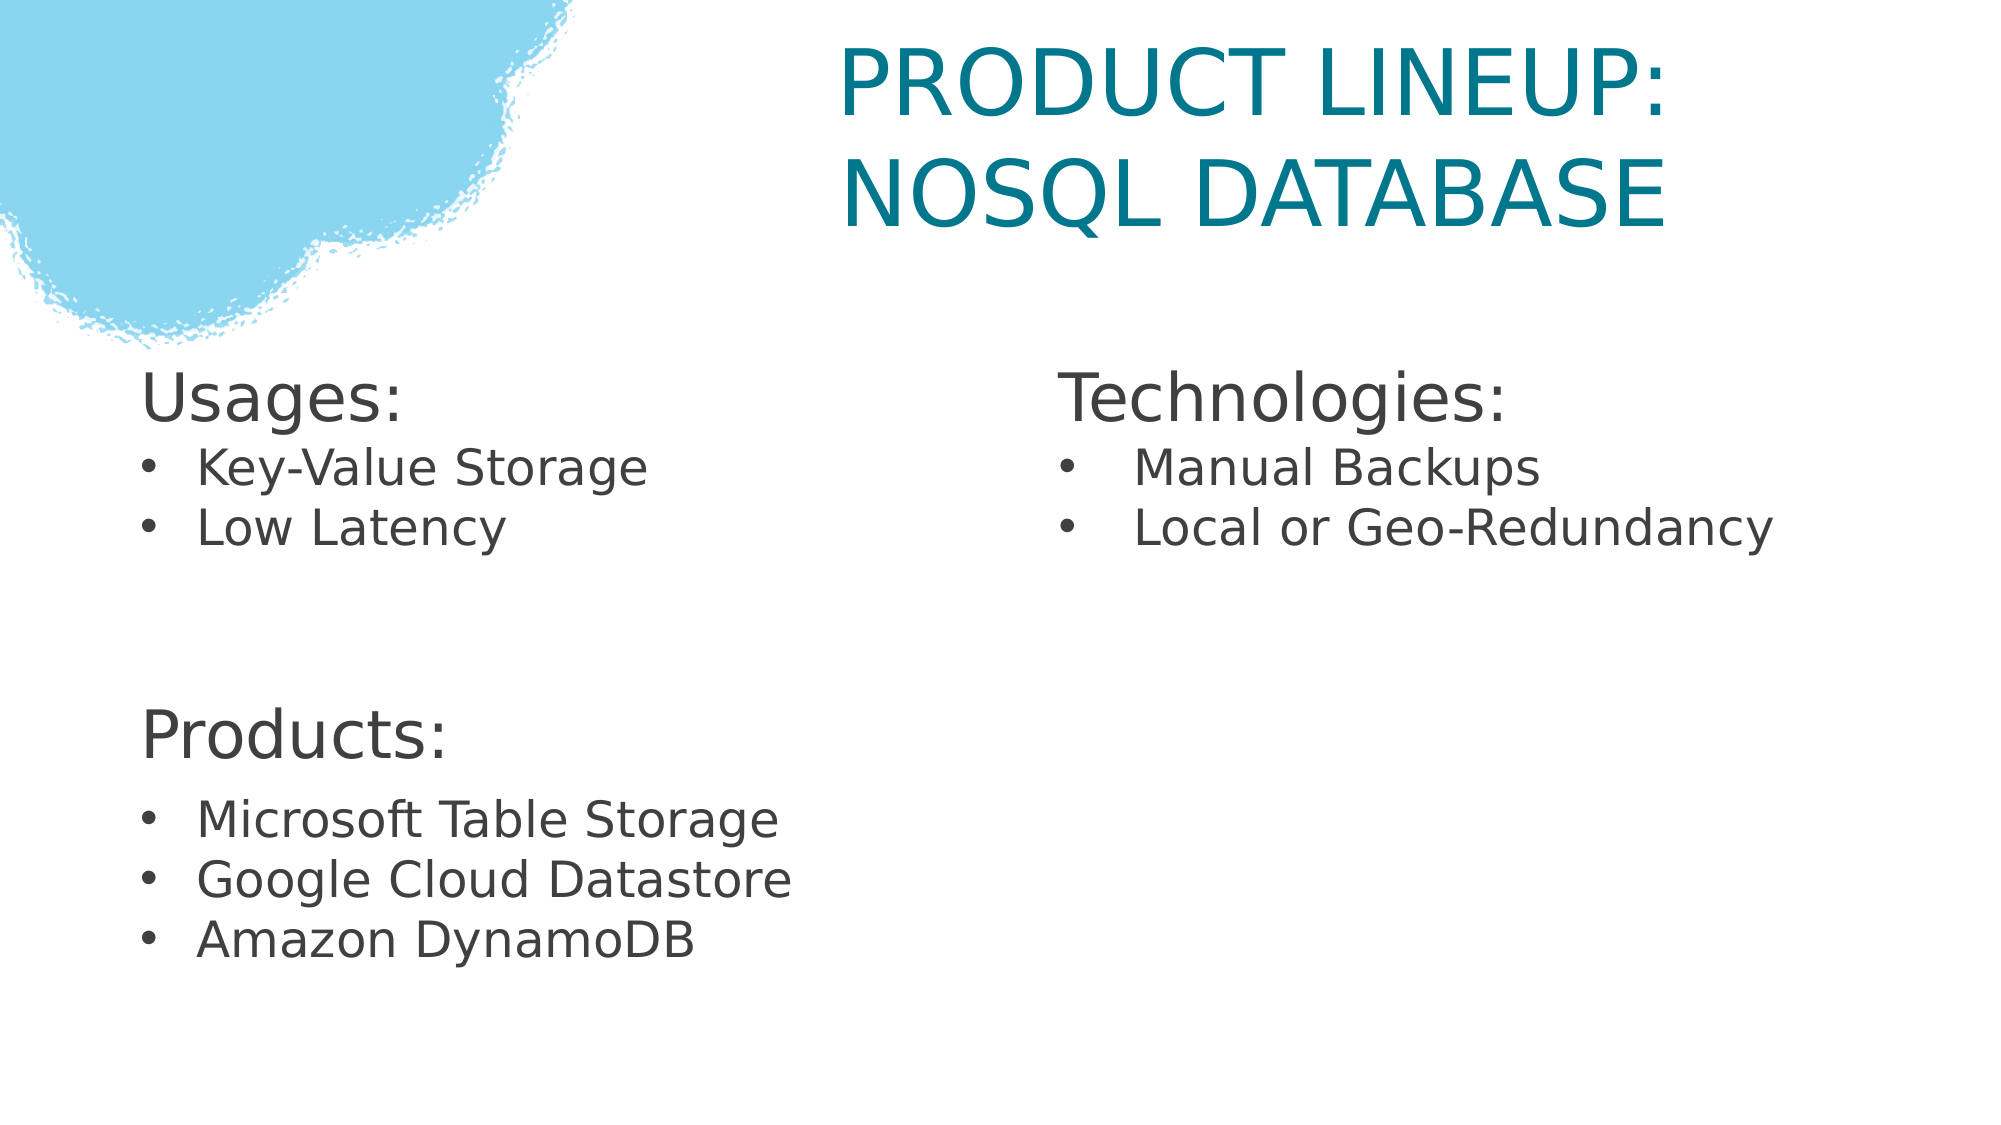

Product Lineup:
NoSQL Database
Usages:
Key-Value Storage
Low Latency
Technologies:
Manual Backups
Local or Geo-Redundancy
Products:
Microsoft Table Storage
Google Cloud Datastore
Amazon DynamoDB